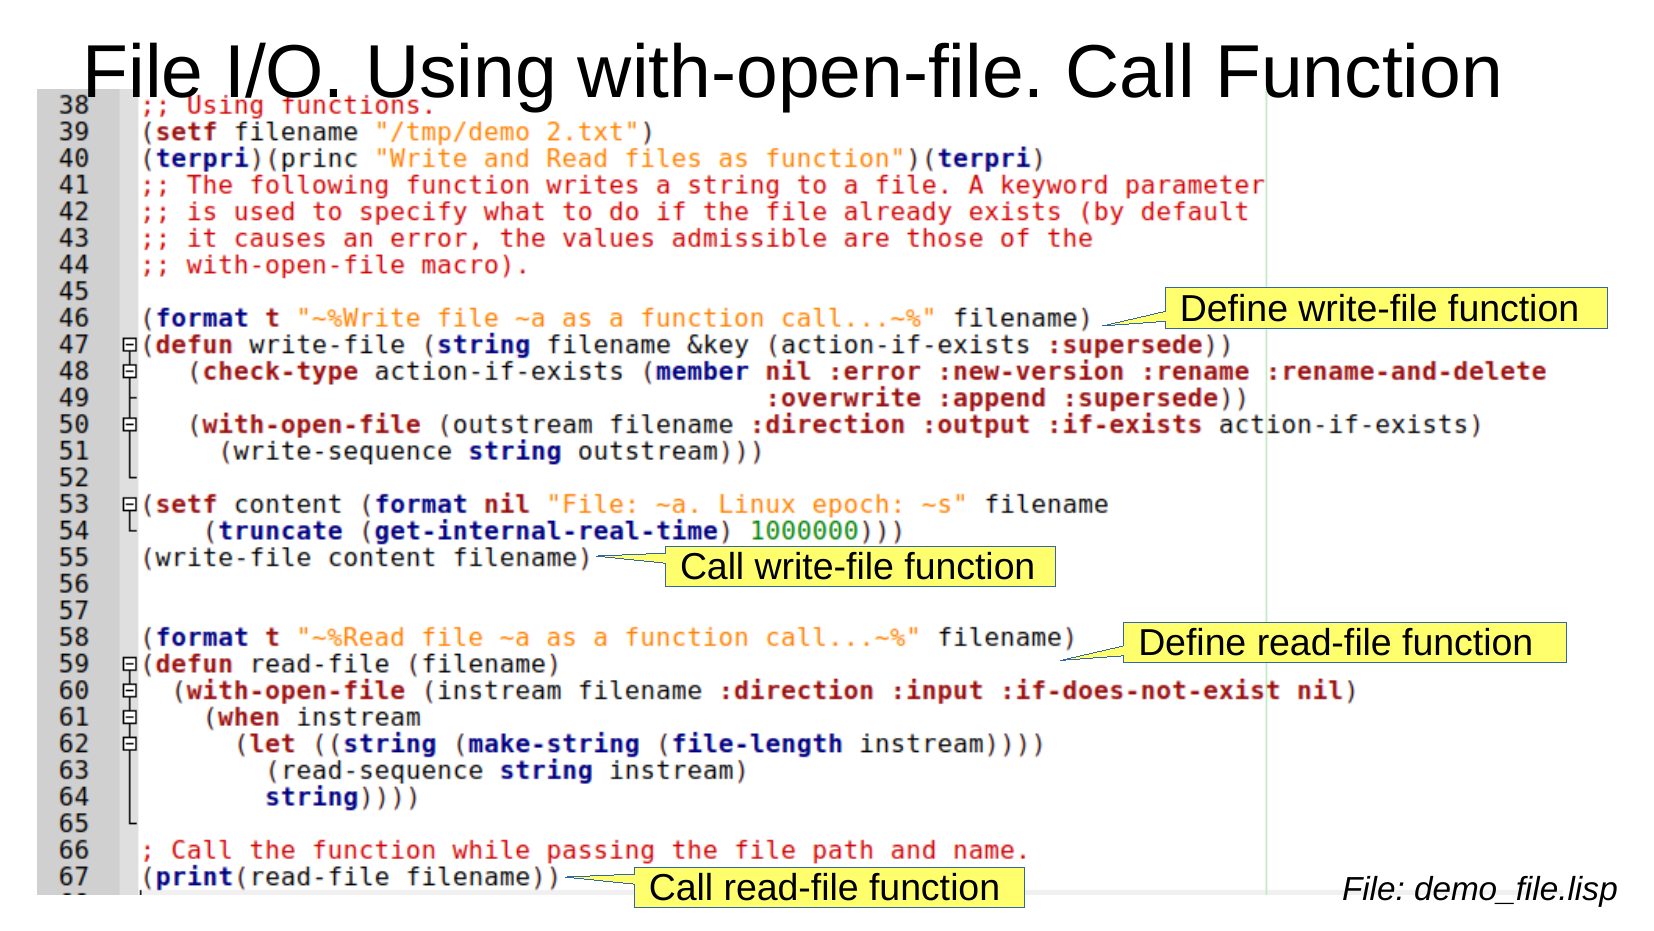

# File I/O. Using with-open-file. Call Function
Define write-file function
Call write-file function
Define read-file function
File: demo_file.lisp
Call read-file function